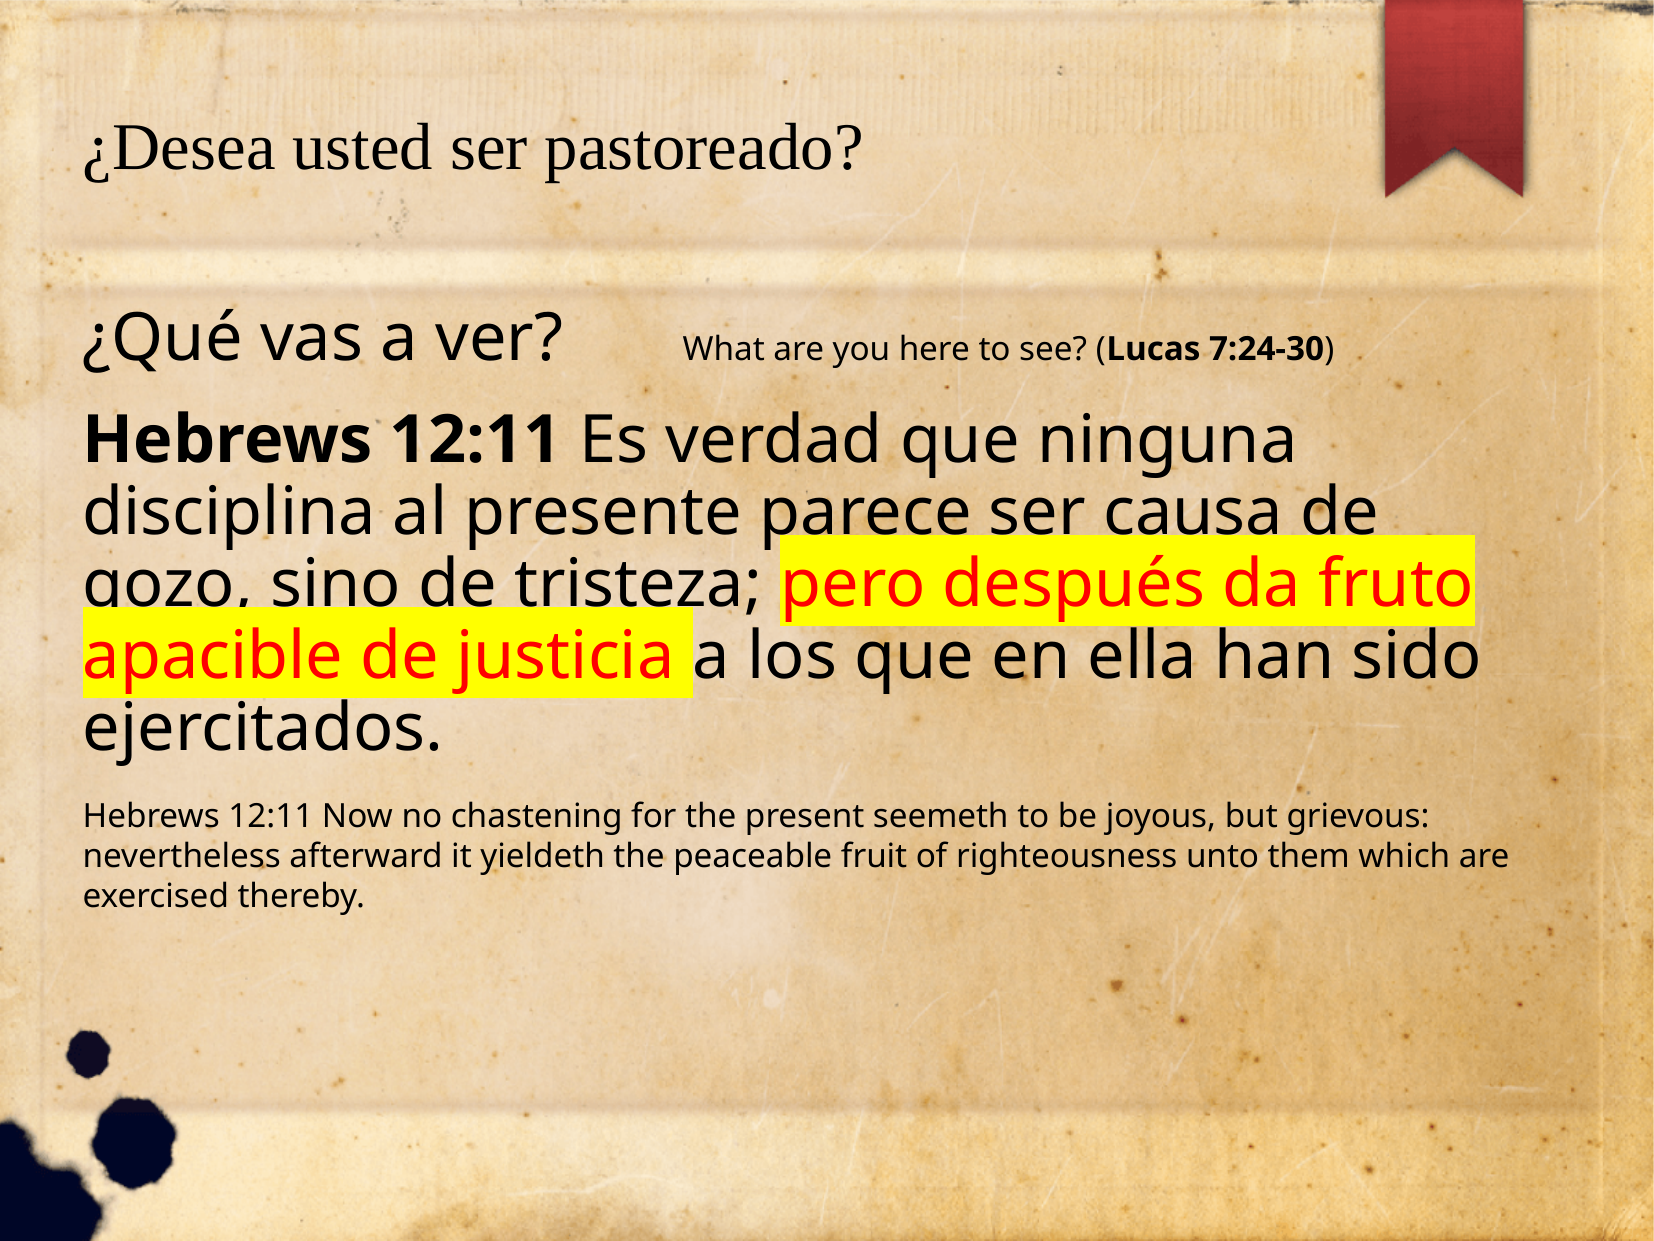

# ¿Desea usted ser pastoreado?
¿Qué vas a ver?		What are you here to see? (Lucas 7:24-30)
Hebrews 12:11 Es verdad que ninguna disciplina al presente parece ser causa de gozo, sino de tristeza; pero después da fruto apacible de justicia a los que en ella han sido ejercitados.
Hebrews 12:11 Now no chastening for the present seemeth to be joyous, but grievous: nevertheless afterward it yieldeth the peaceable fruit of righteousness unto them which are exercised thereby.